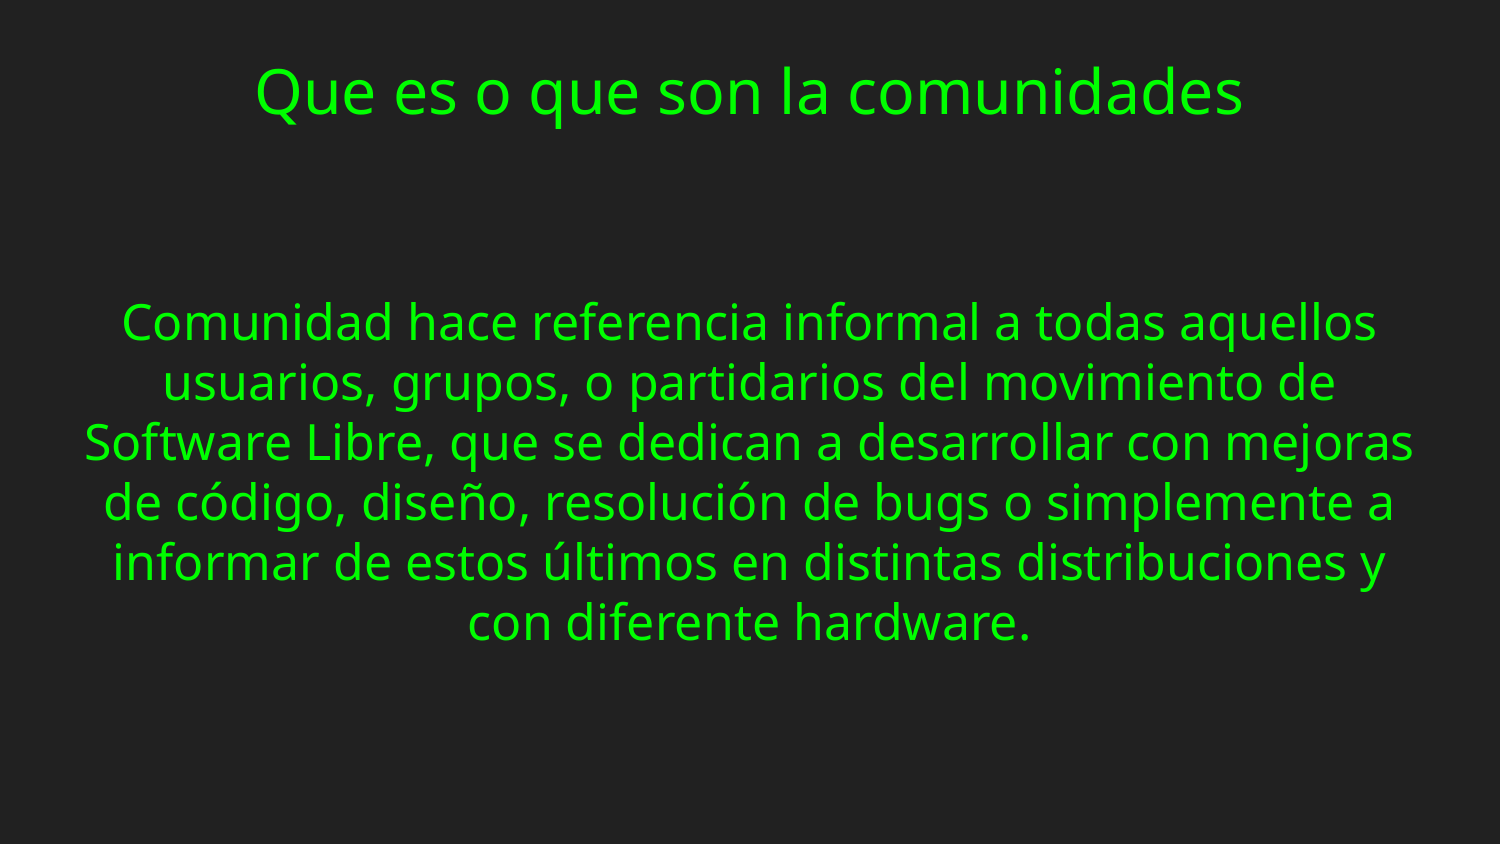

# Que es o que son la comunidades
Comunidad hace referencia informal a todas aquellos usuarios, grupos, o partidarios del movimiento de Software Libre, que se dedican a desarrollar con mejoras de código, diseño, resolución de bugs o simplemente a informar de estos últimos en distintas distribuciones y con diferente hardware.